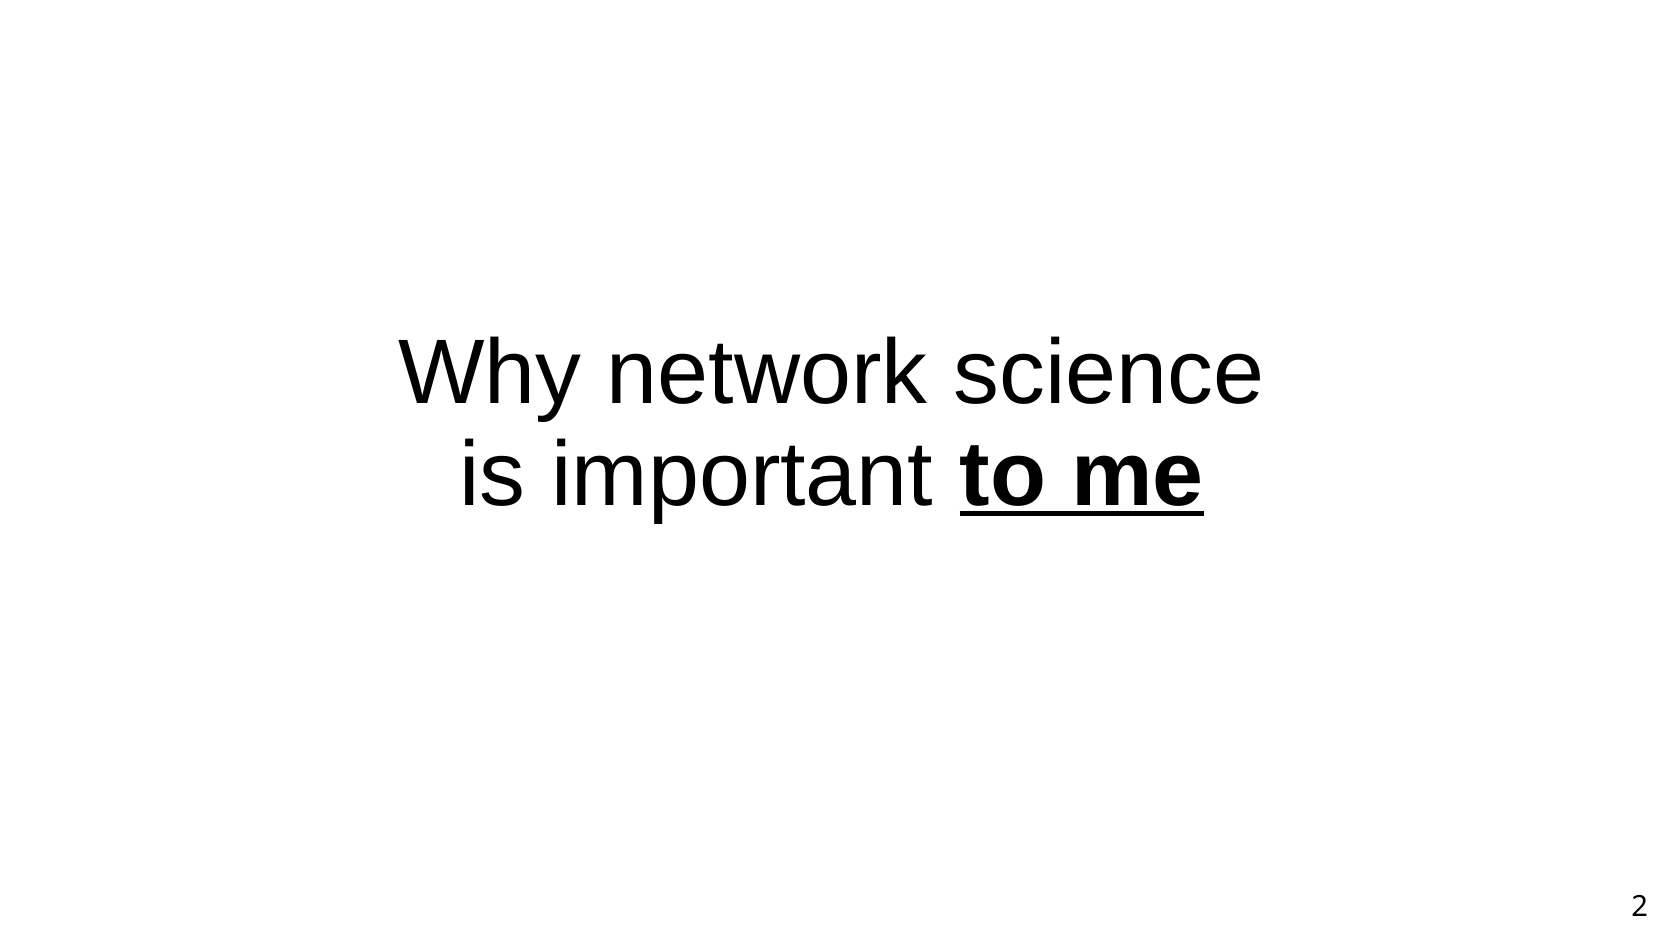

# Why network science is important to me
2